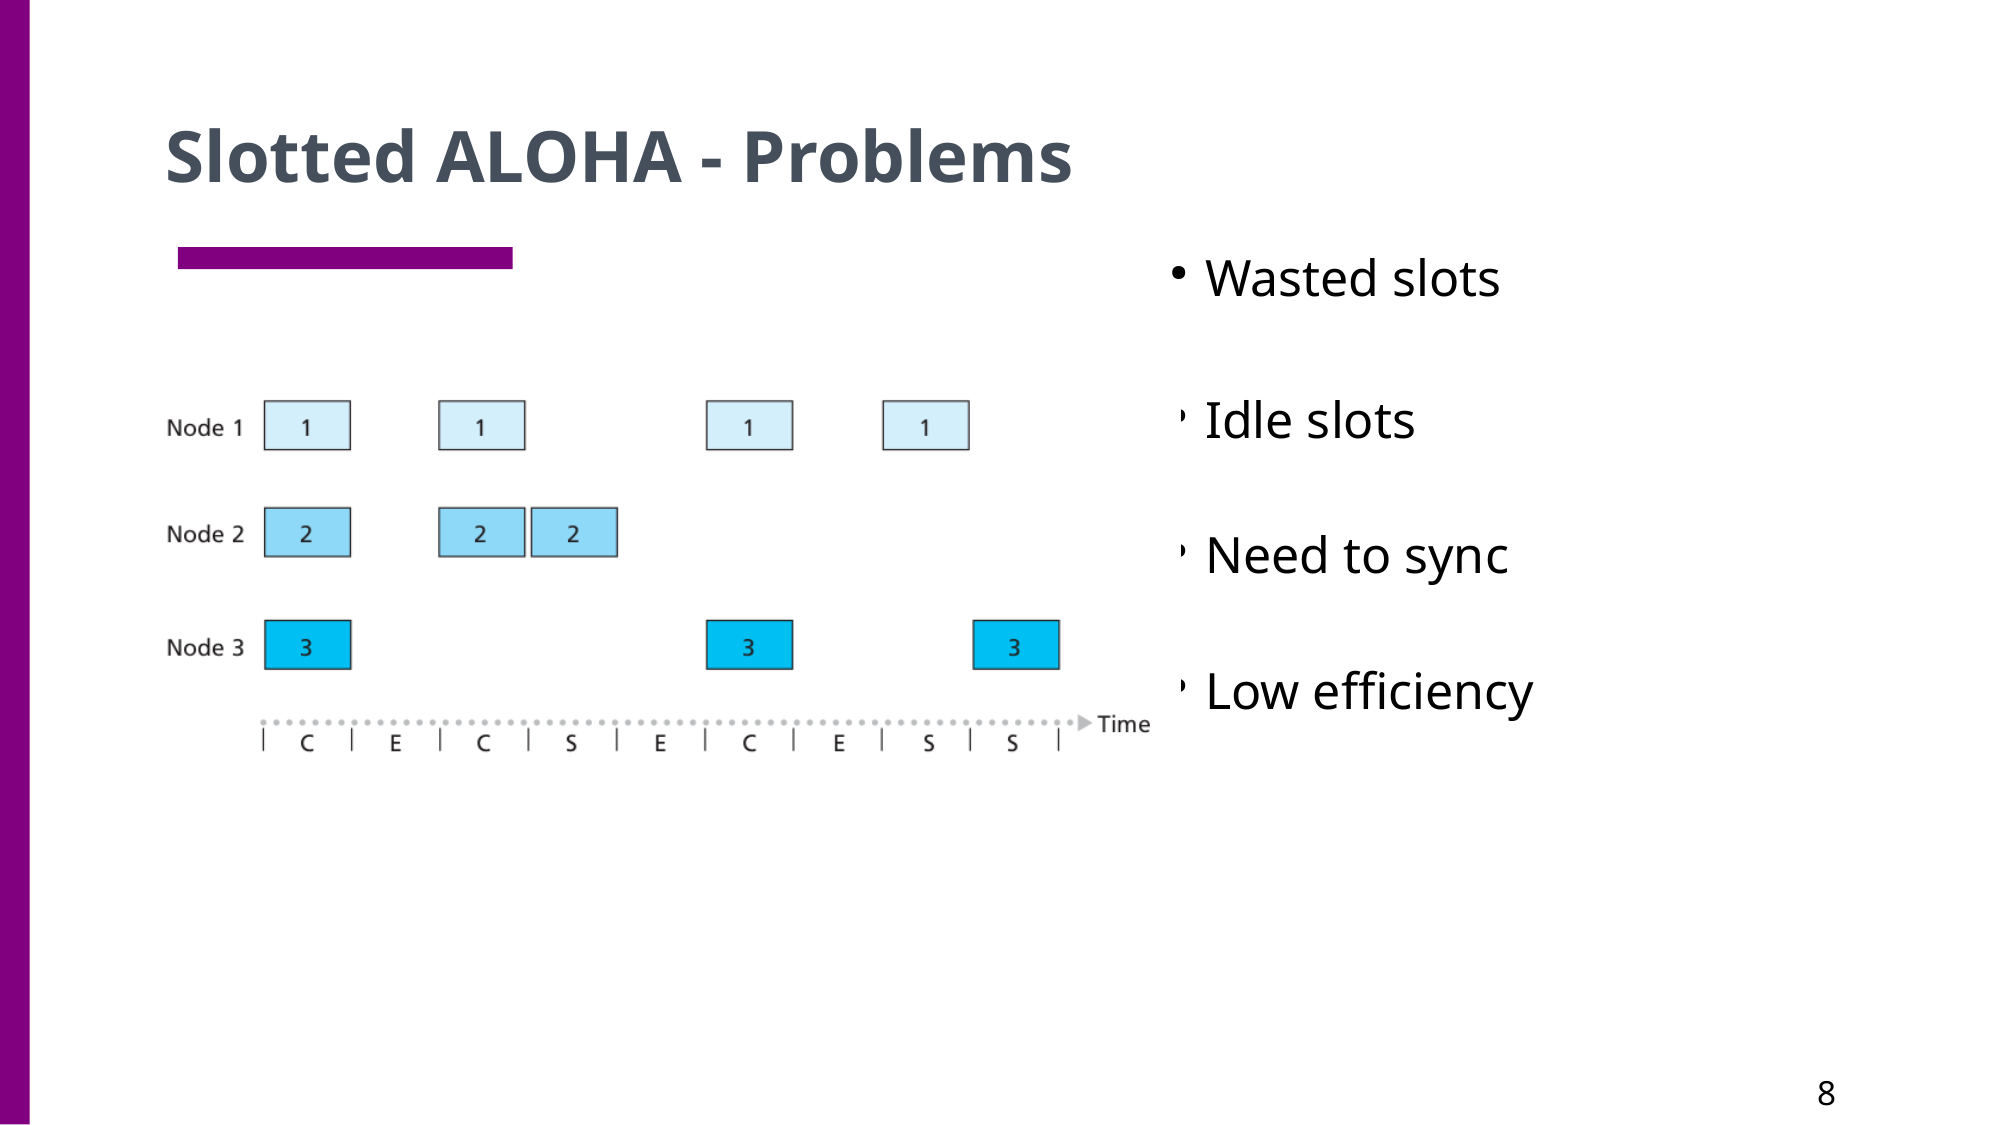

Slotted ALOHA - Problems
Wasted slots
Idle slots
Need to sync
Low efficiency